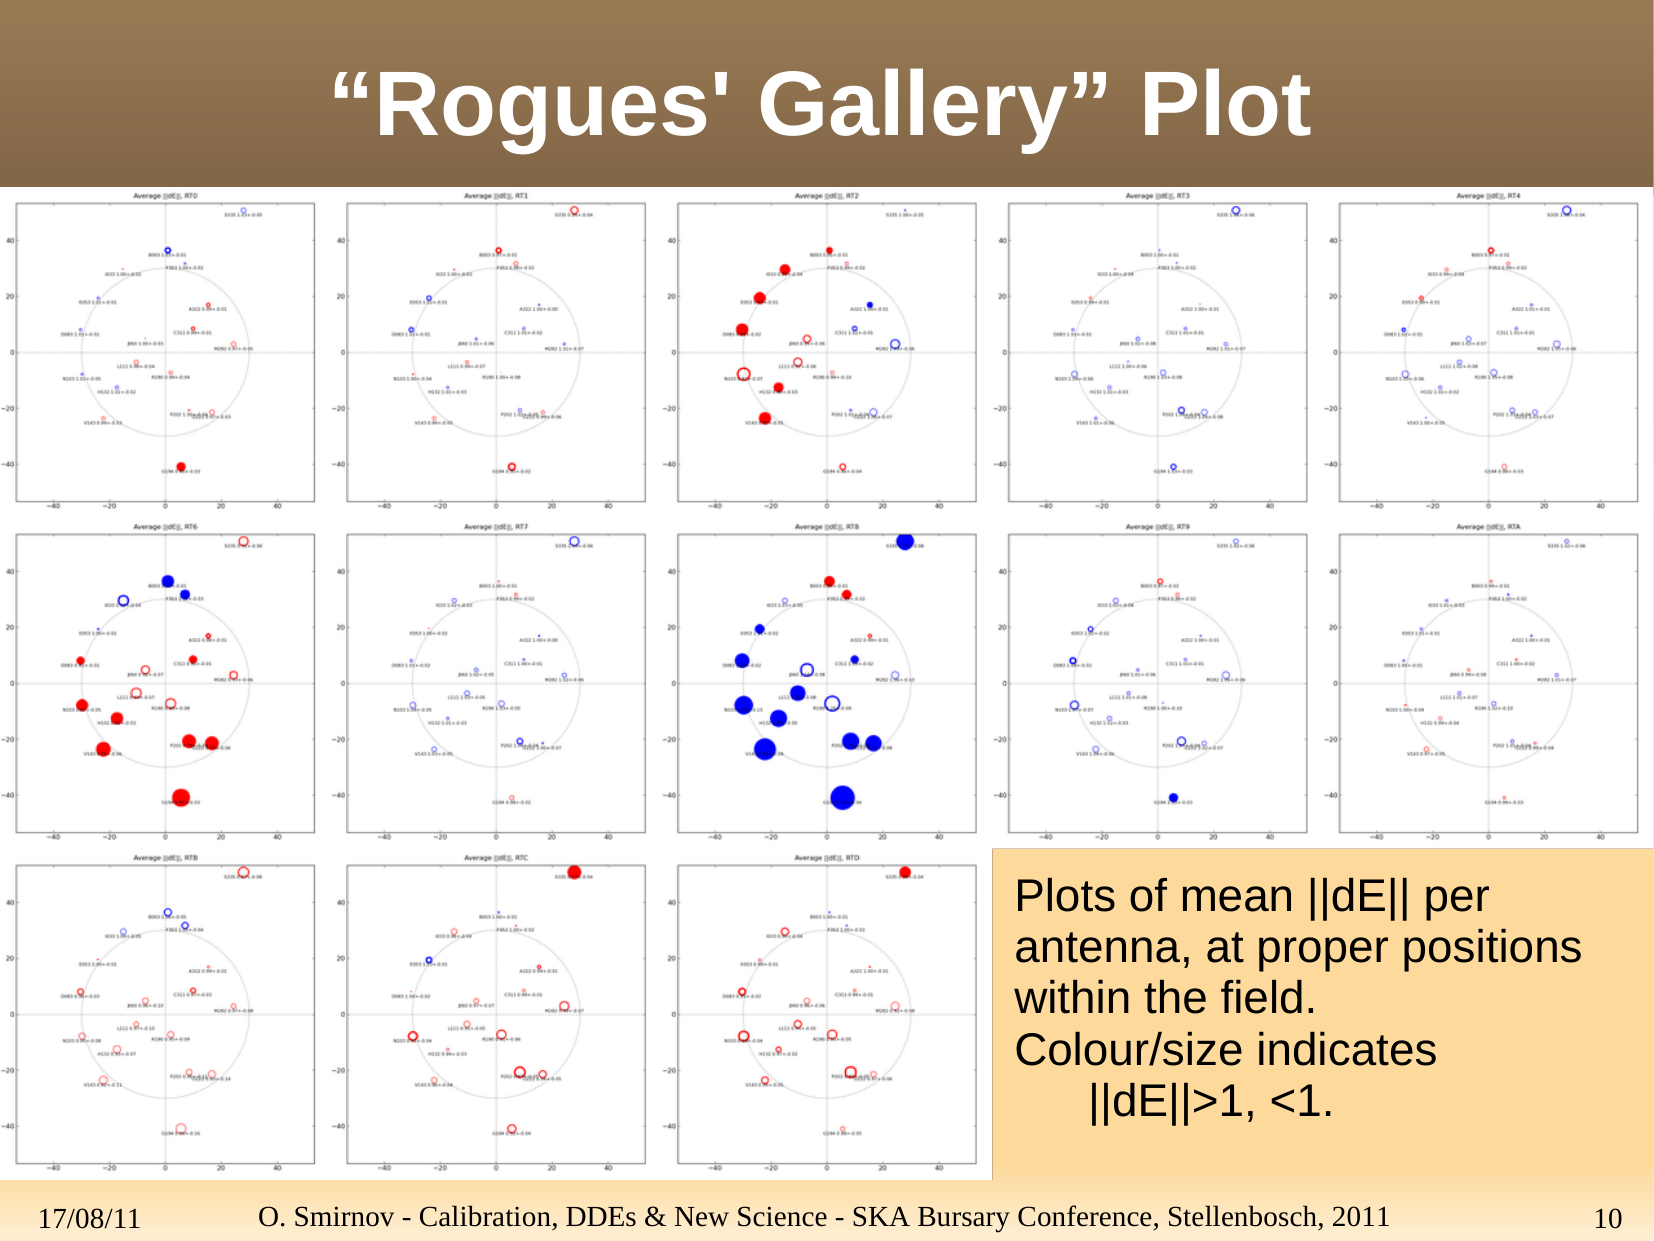

# “Rogues' Gallery” Plot
Plots of mean ||dE|| per antenna, at proper positions within the field.
Colour/size indicates
	||dE||>1, <1.
O. Smirnov - Calibration, DDEs & New Science - SKA Bursary Conference, Stellenbosch, 2011
17/08/11
10